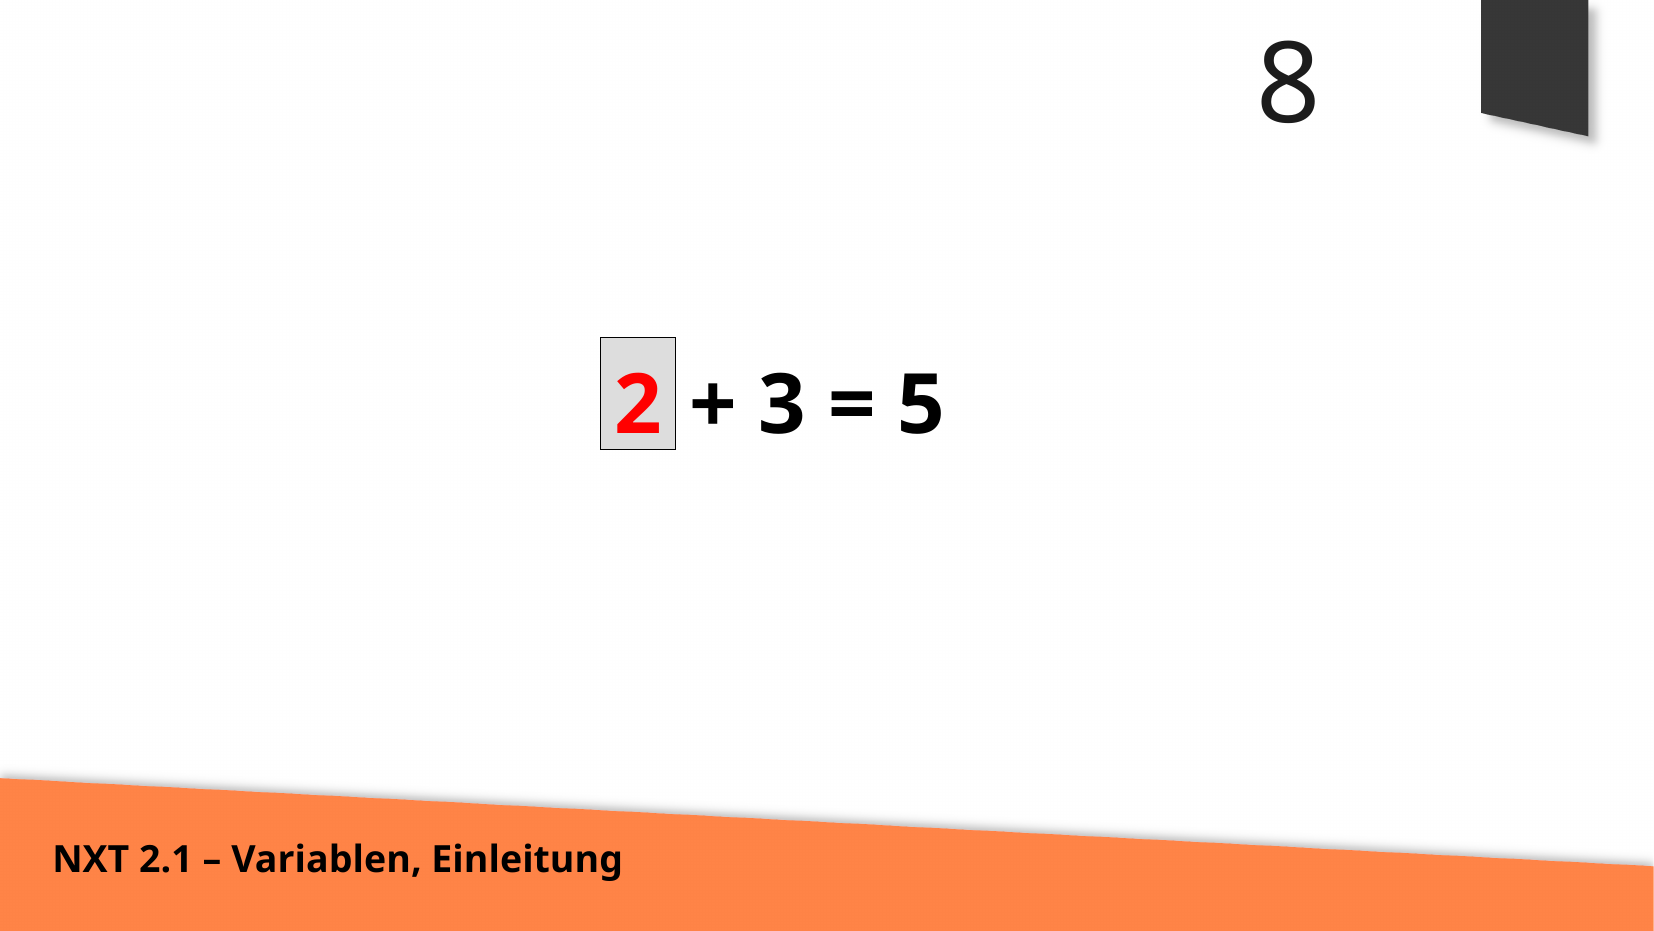

2
+ 3 = 5
NXT 2.1 – Variablen, Einleitung